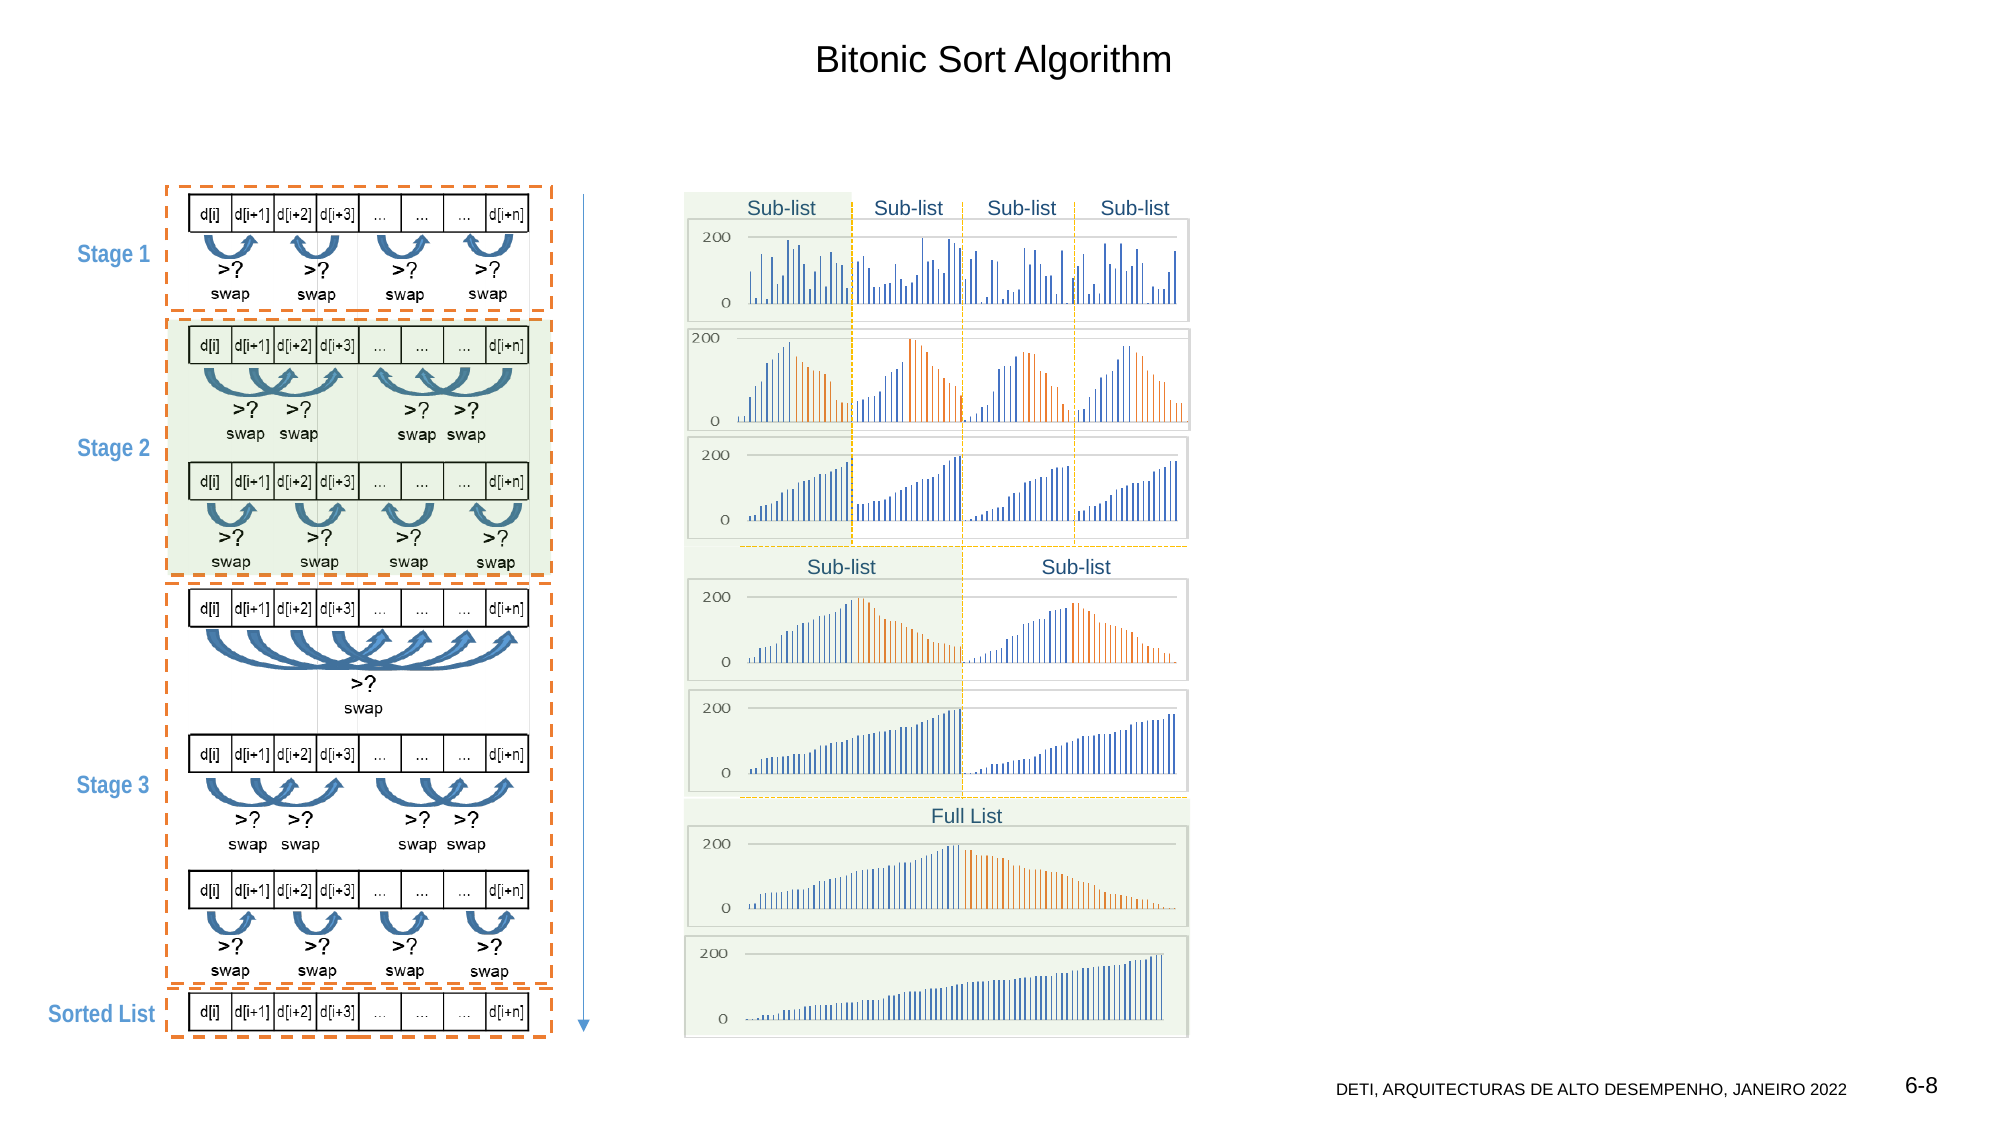

Bitonic Sort Algorithm
Stage 1
Stage 2
Stage 3
Sorted List
Sub-list
Sub-list
Sub-list
Sub-list
Sub-list
Sub-list
Full List
DETI, Arquitecturas de Alto Desempenho, Janeiro 2022